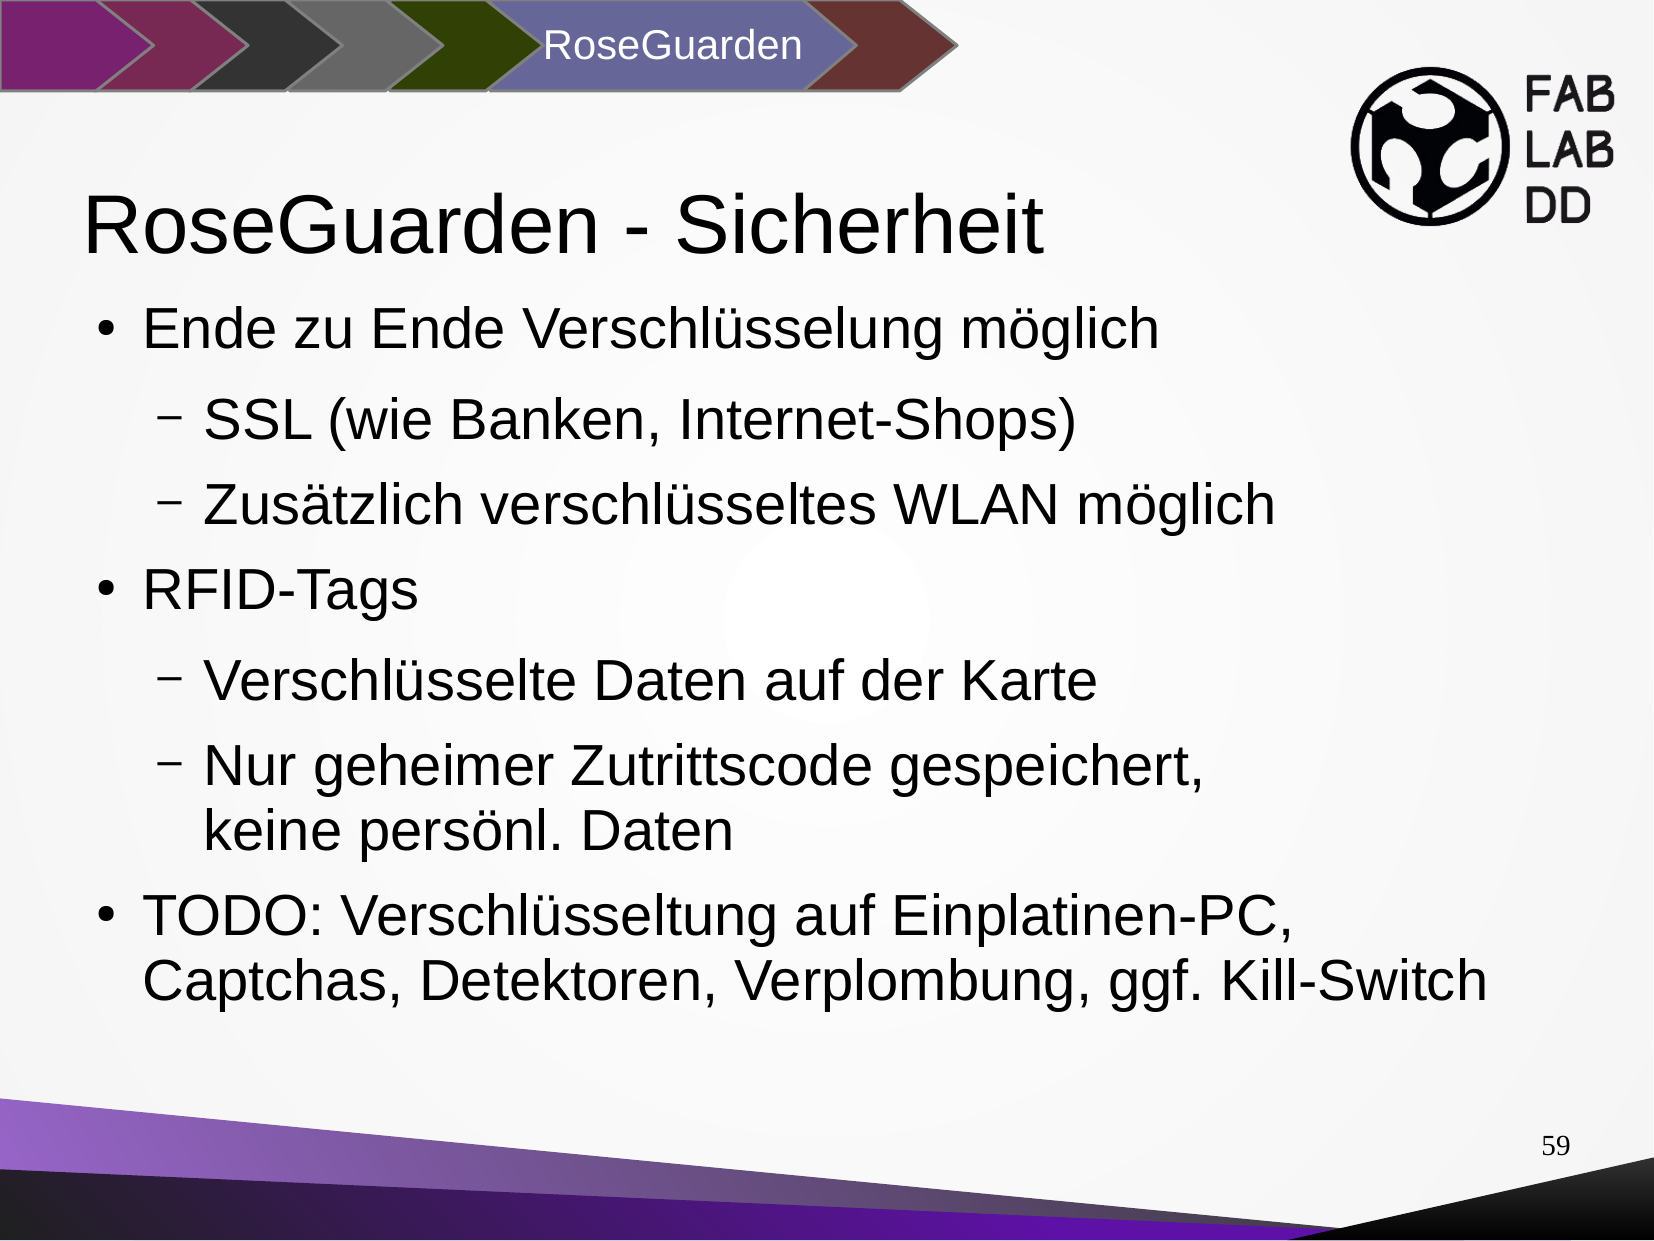

RoseGuarden
# RoseGuarden - Sicherheit
Ende zu Ende Verschlüsselung möglich
SSL (wie Banken, Internet-Shops)
Zusätzlich verschlüsseltes WLAN möglich
RFID-Tags
Verschlüsselte Daten auf der Karte
Nur geheimer Zutrittscode gespeichert,
keine persönl. Daten
TODO: Verschlüsseltung auf Einplatinen-PC,
Captchas, Detektoren, Verplombung, ggf. Kill-Switch